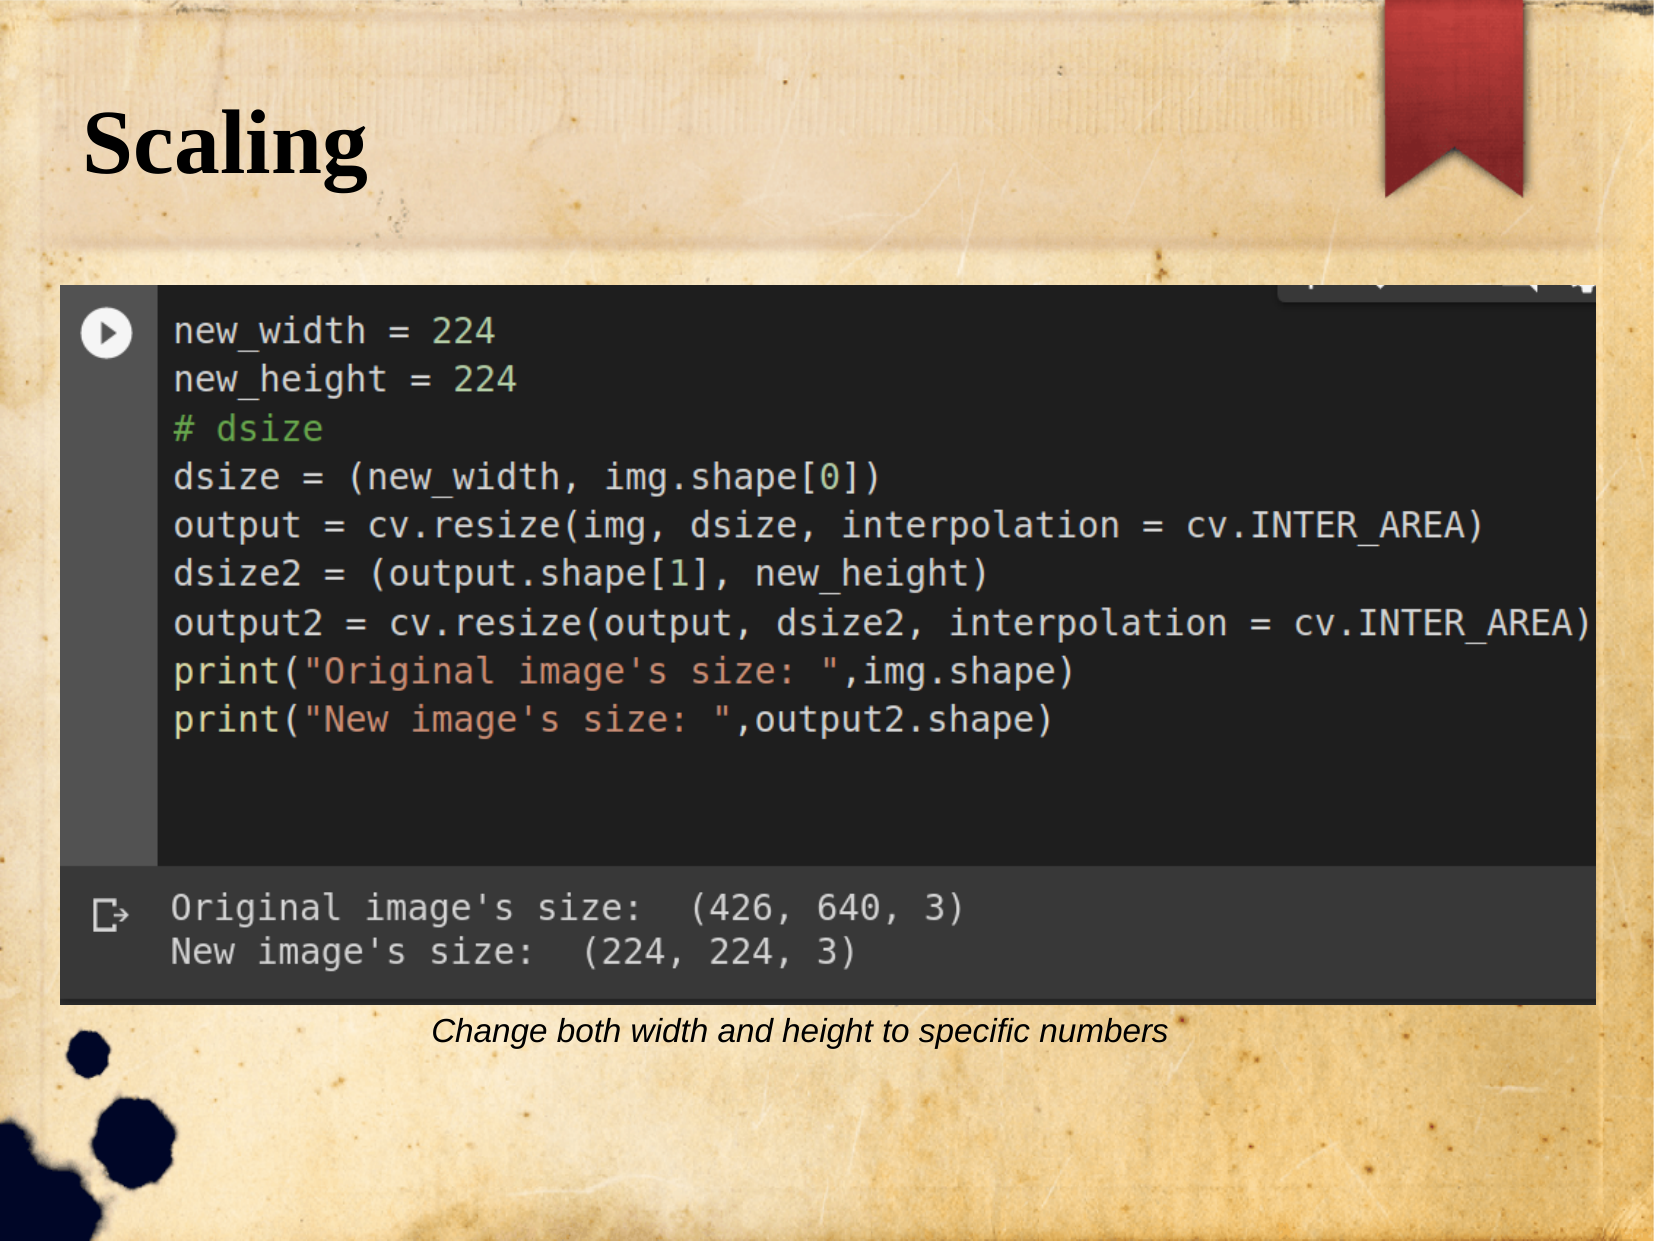

# Scaling
Change both width and height to specific numbers